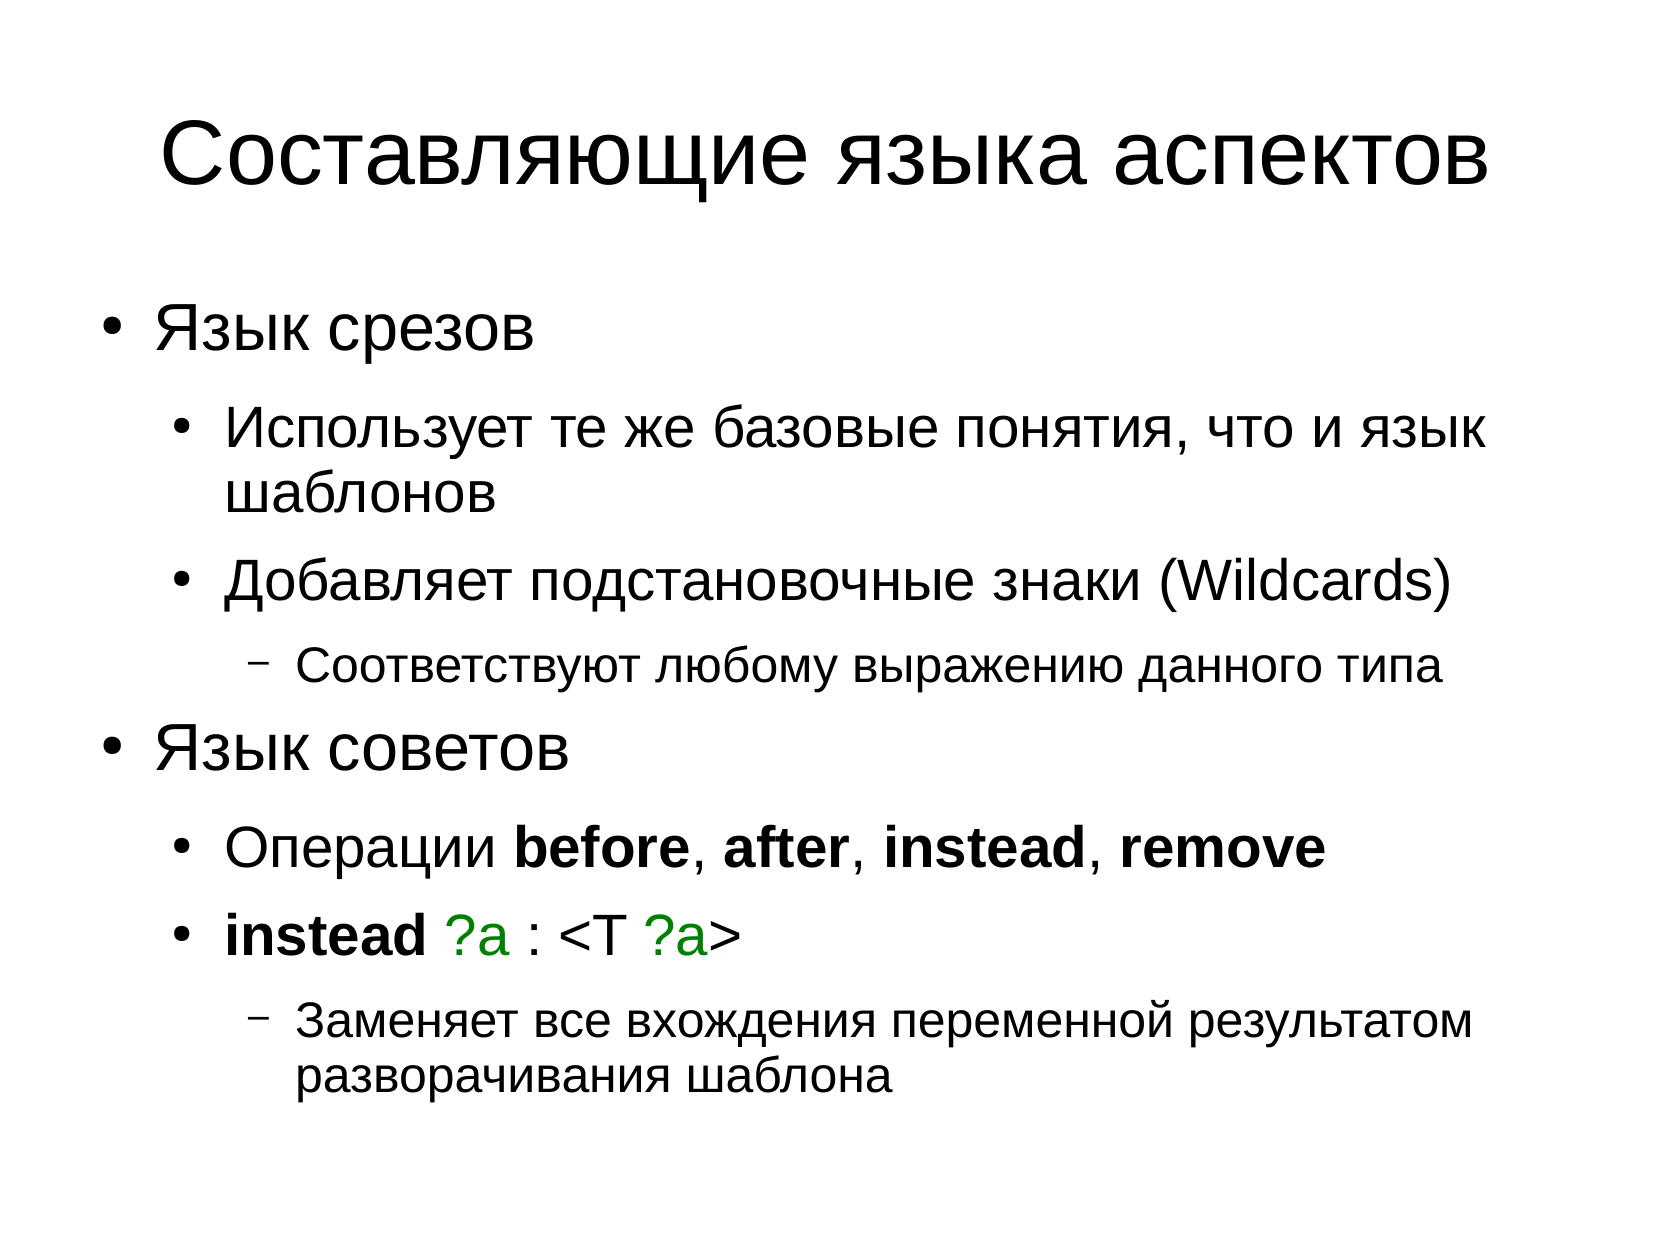

# Составляющие языка аспектов
Язык срезов
Использует те же базовые понятия, что и язык шаблонов
Добавляет подстановочные знаки (Wildcards)
Соответствуют любому выражению данного типа
Язык советов
Операции before, after, instead, remove
instead ?a : <T ?a>
Заменяет все вхождения переменной результатом разворачивания шаблона